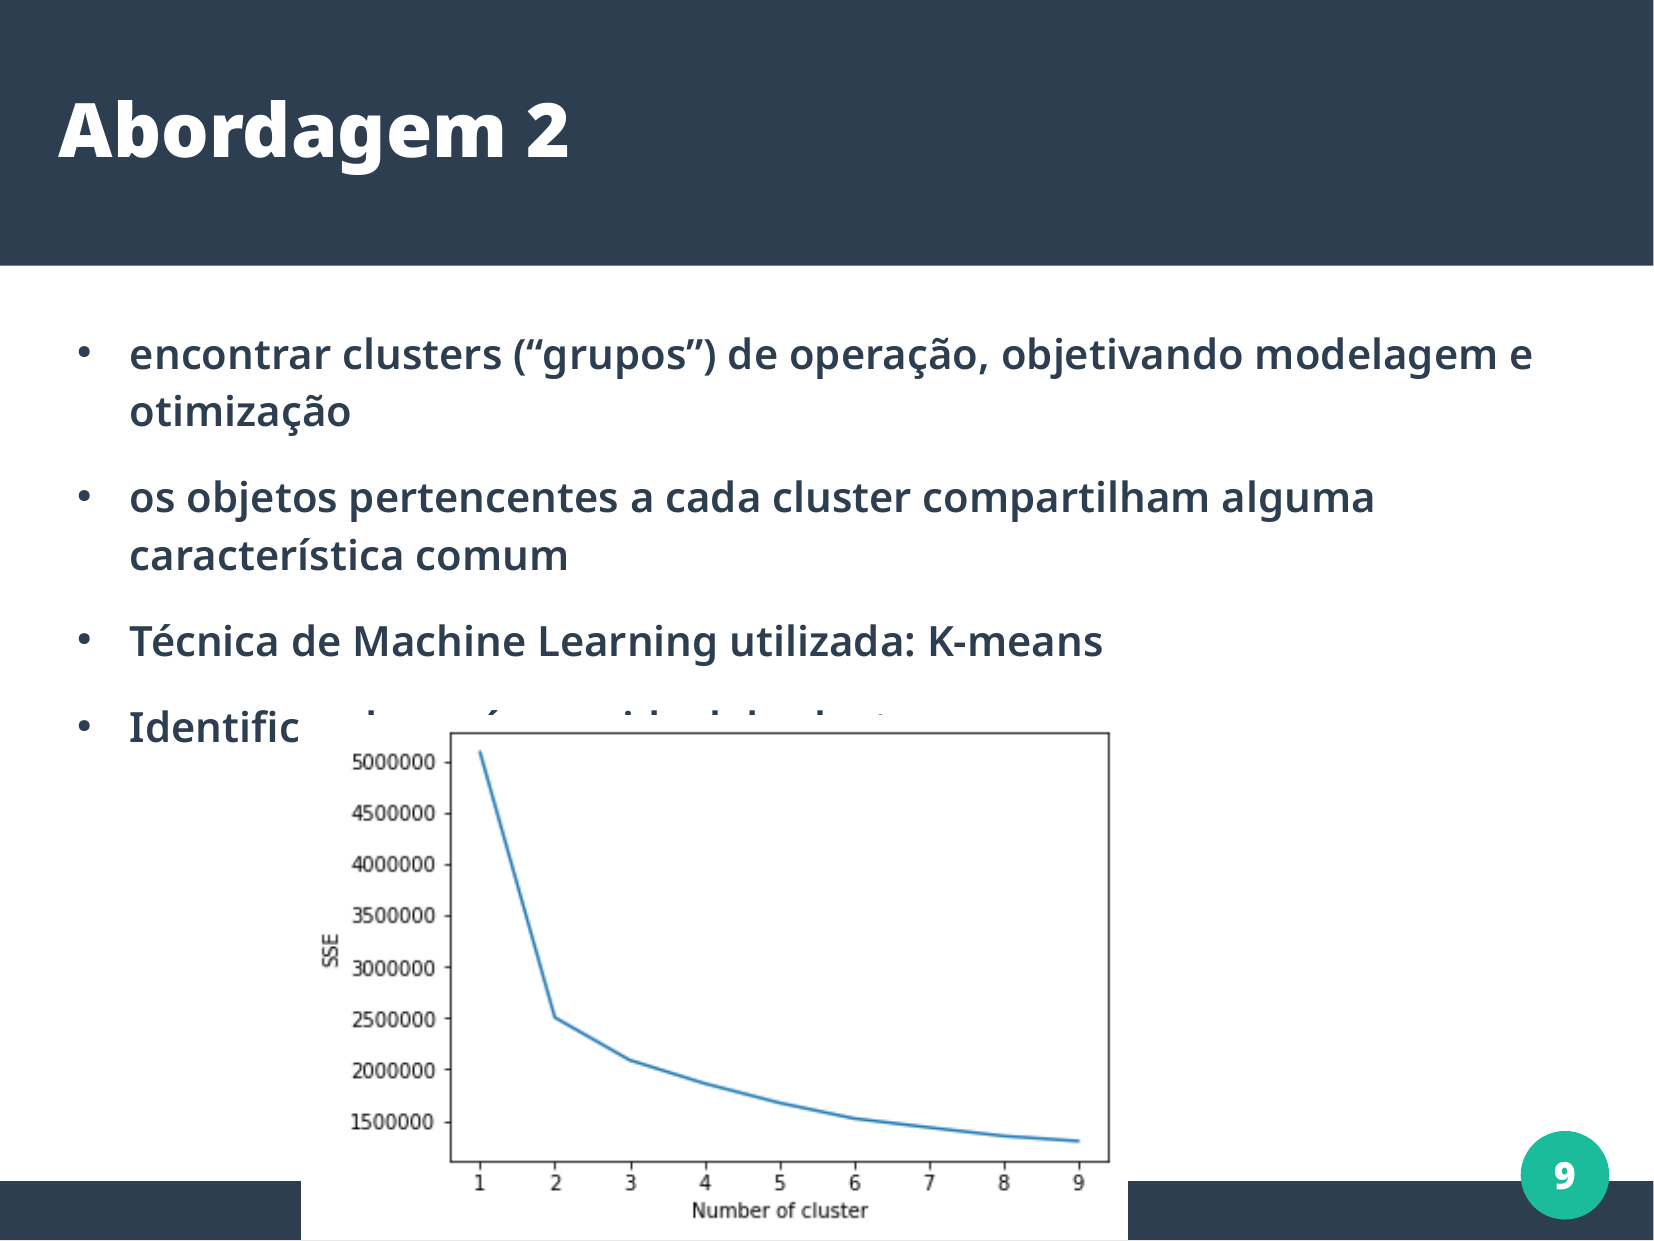

# Abordagem 2
encontrar clusters (“grupos”) de operação, objetivando modelagem e otimização
os objetos pertencentes a cada cluster compartilham alguma característica comum
Técnica de Machine Learning utilizada: K-means
Identificando o número ideal de clusters:
9